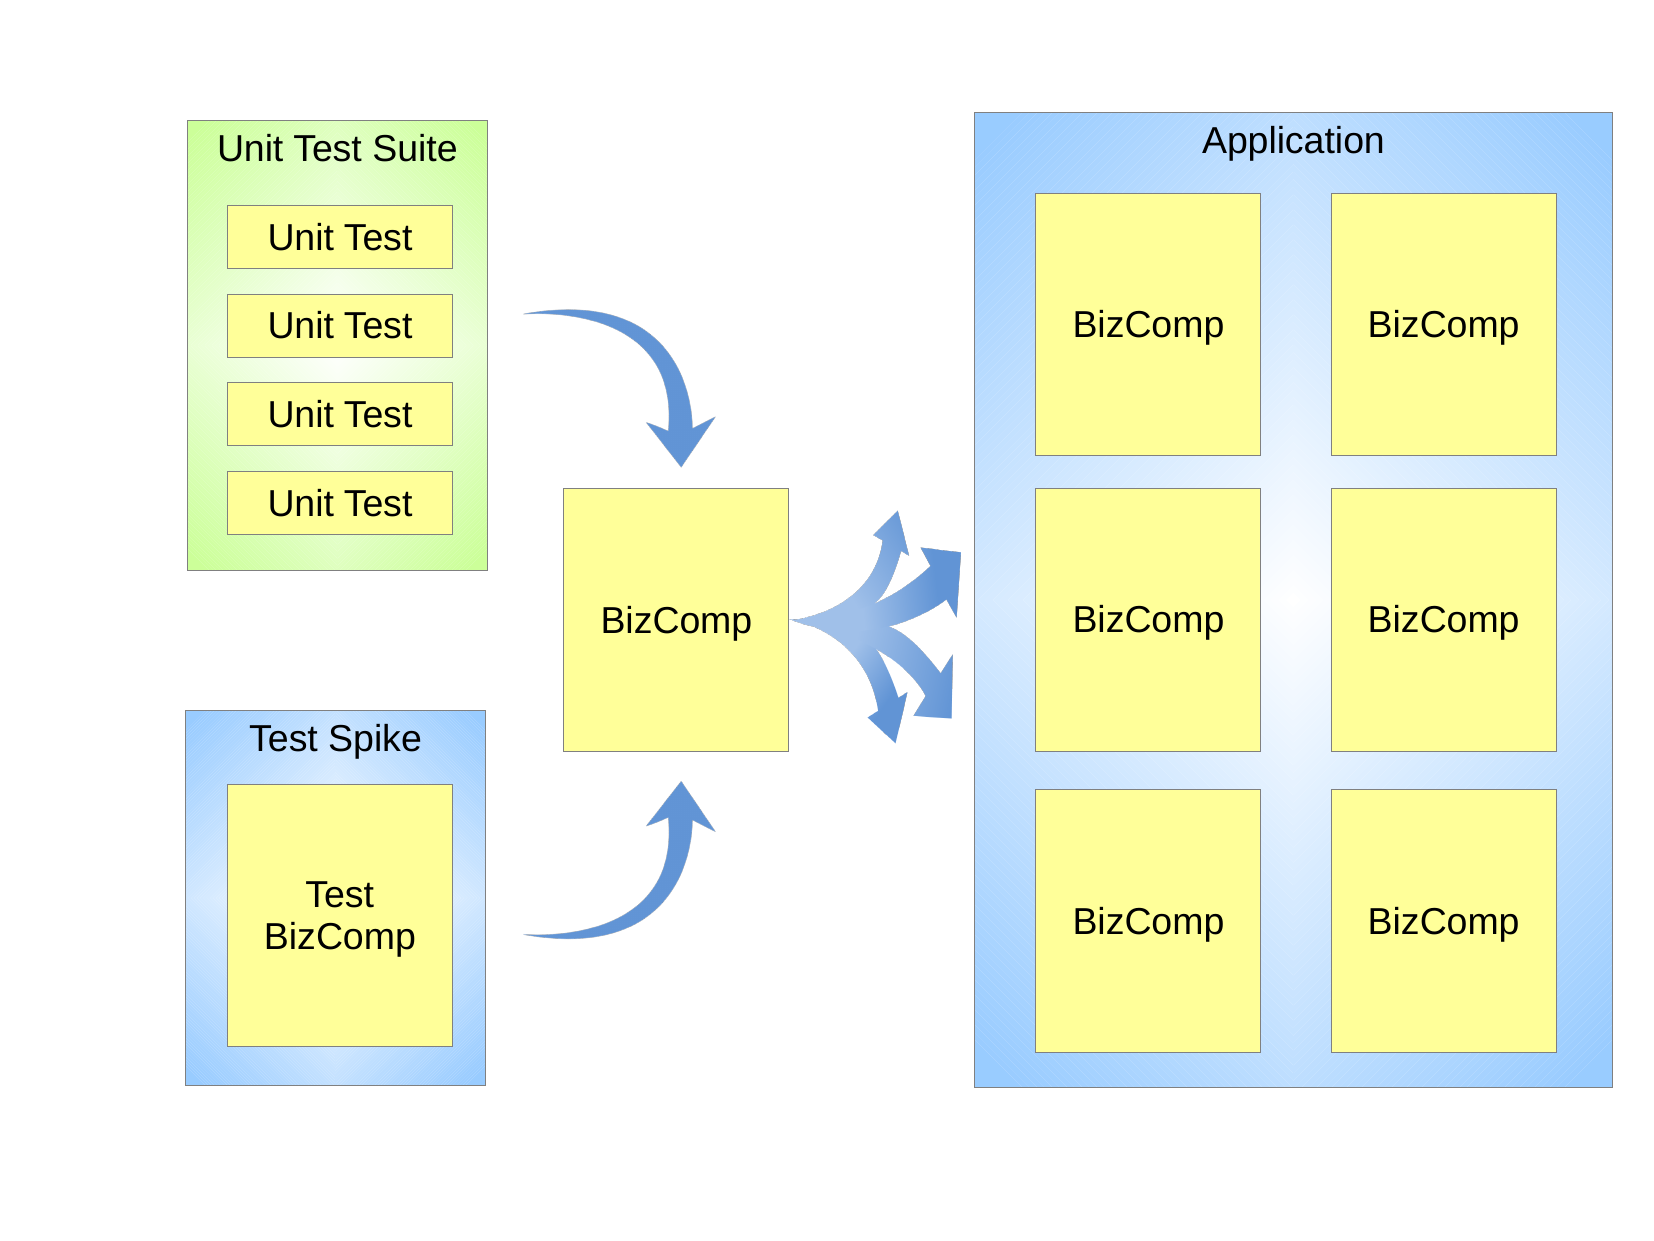

Application
Unit Test Suite
BizComp
BizComp
Unit Test
Unit Test
Unit Test
Unit Test
BizComp
BizComp
BizComp
Test Spike
Test
BizComp
BizComp
BizComp